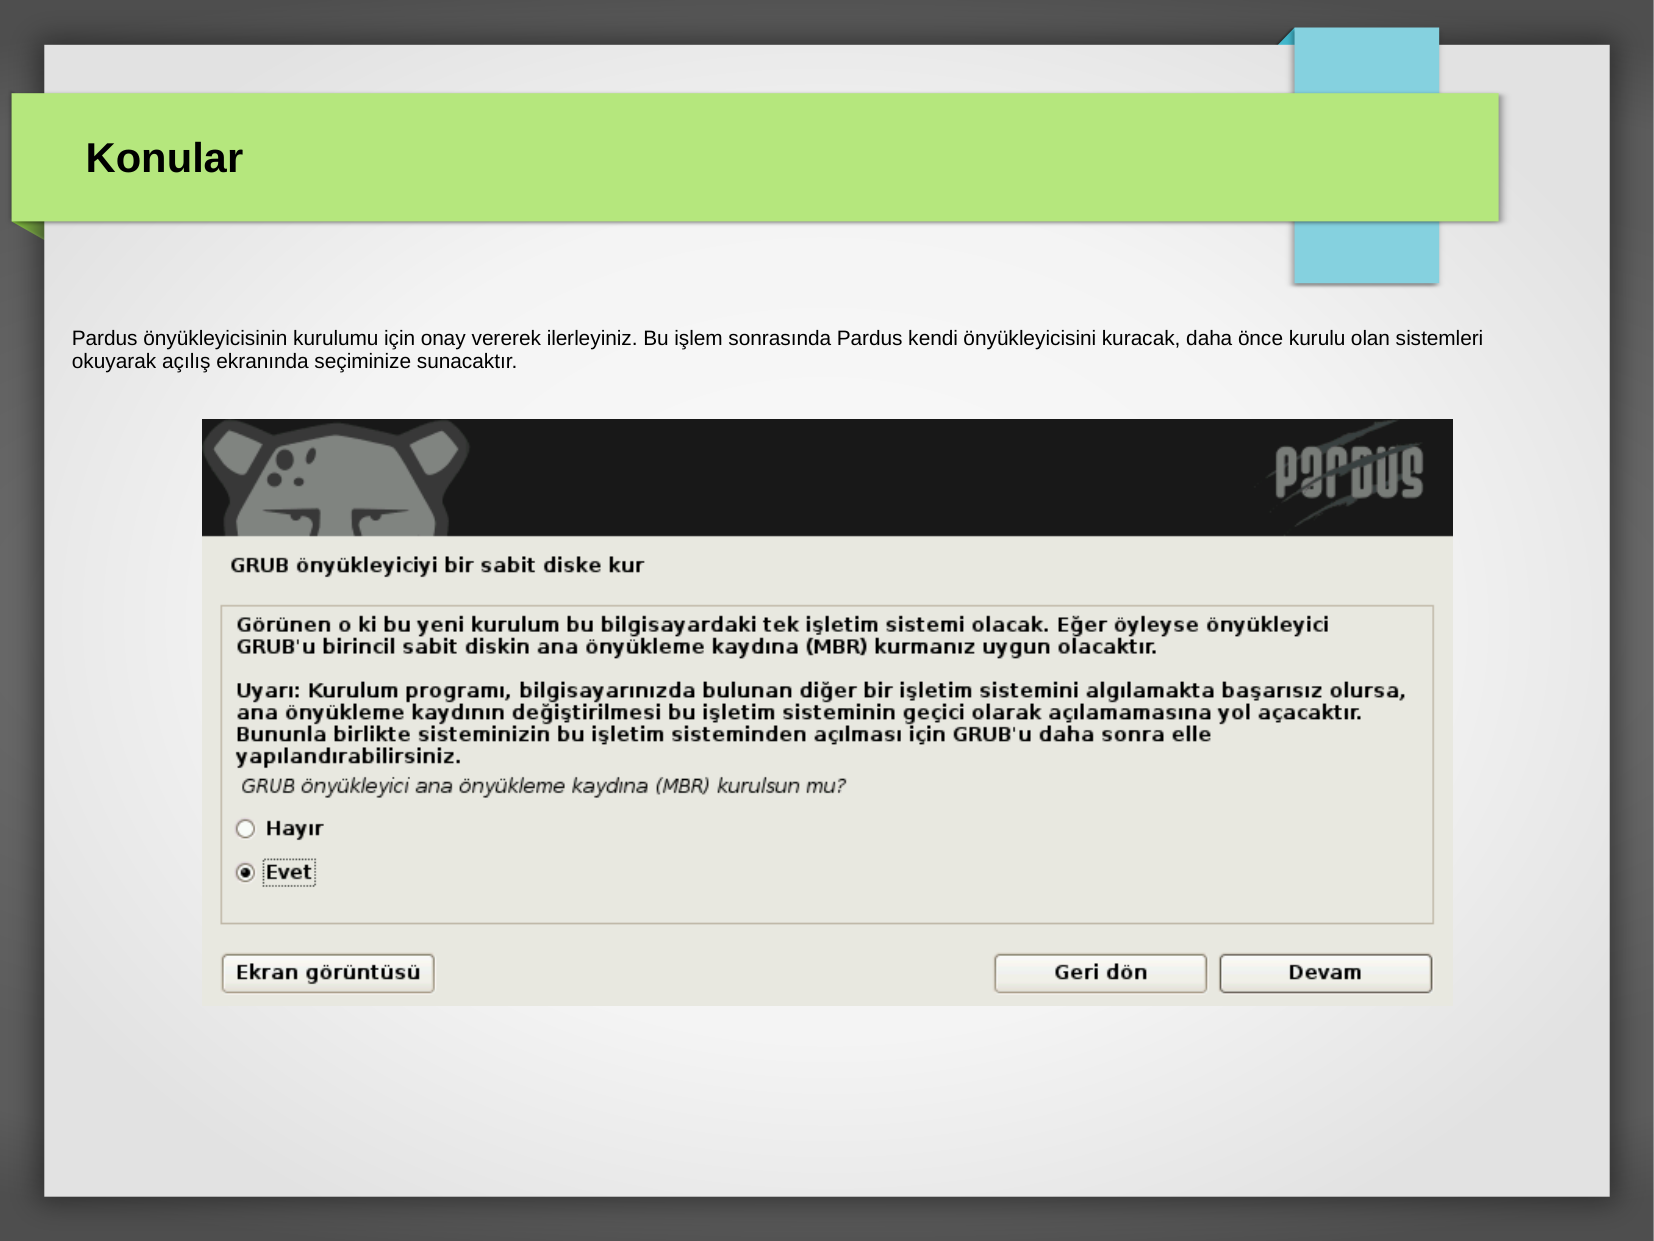

Konular
Pardus önyükleyicisinin kurulumu için onay vererek ilerleyiniz. Bu işlem sonrasında Pardus kendi önyükleyicisini kuracak, daha önce kurulu olan sistemleri okuyarak açılış ekranında seçiminize sunacaktır.